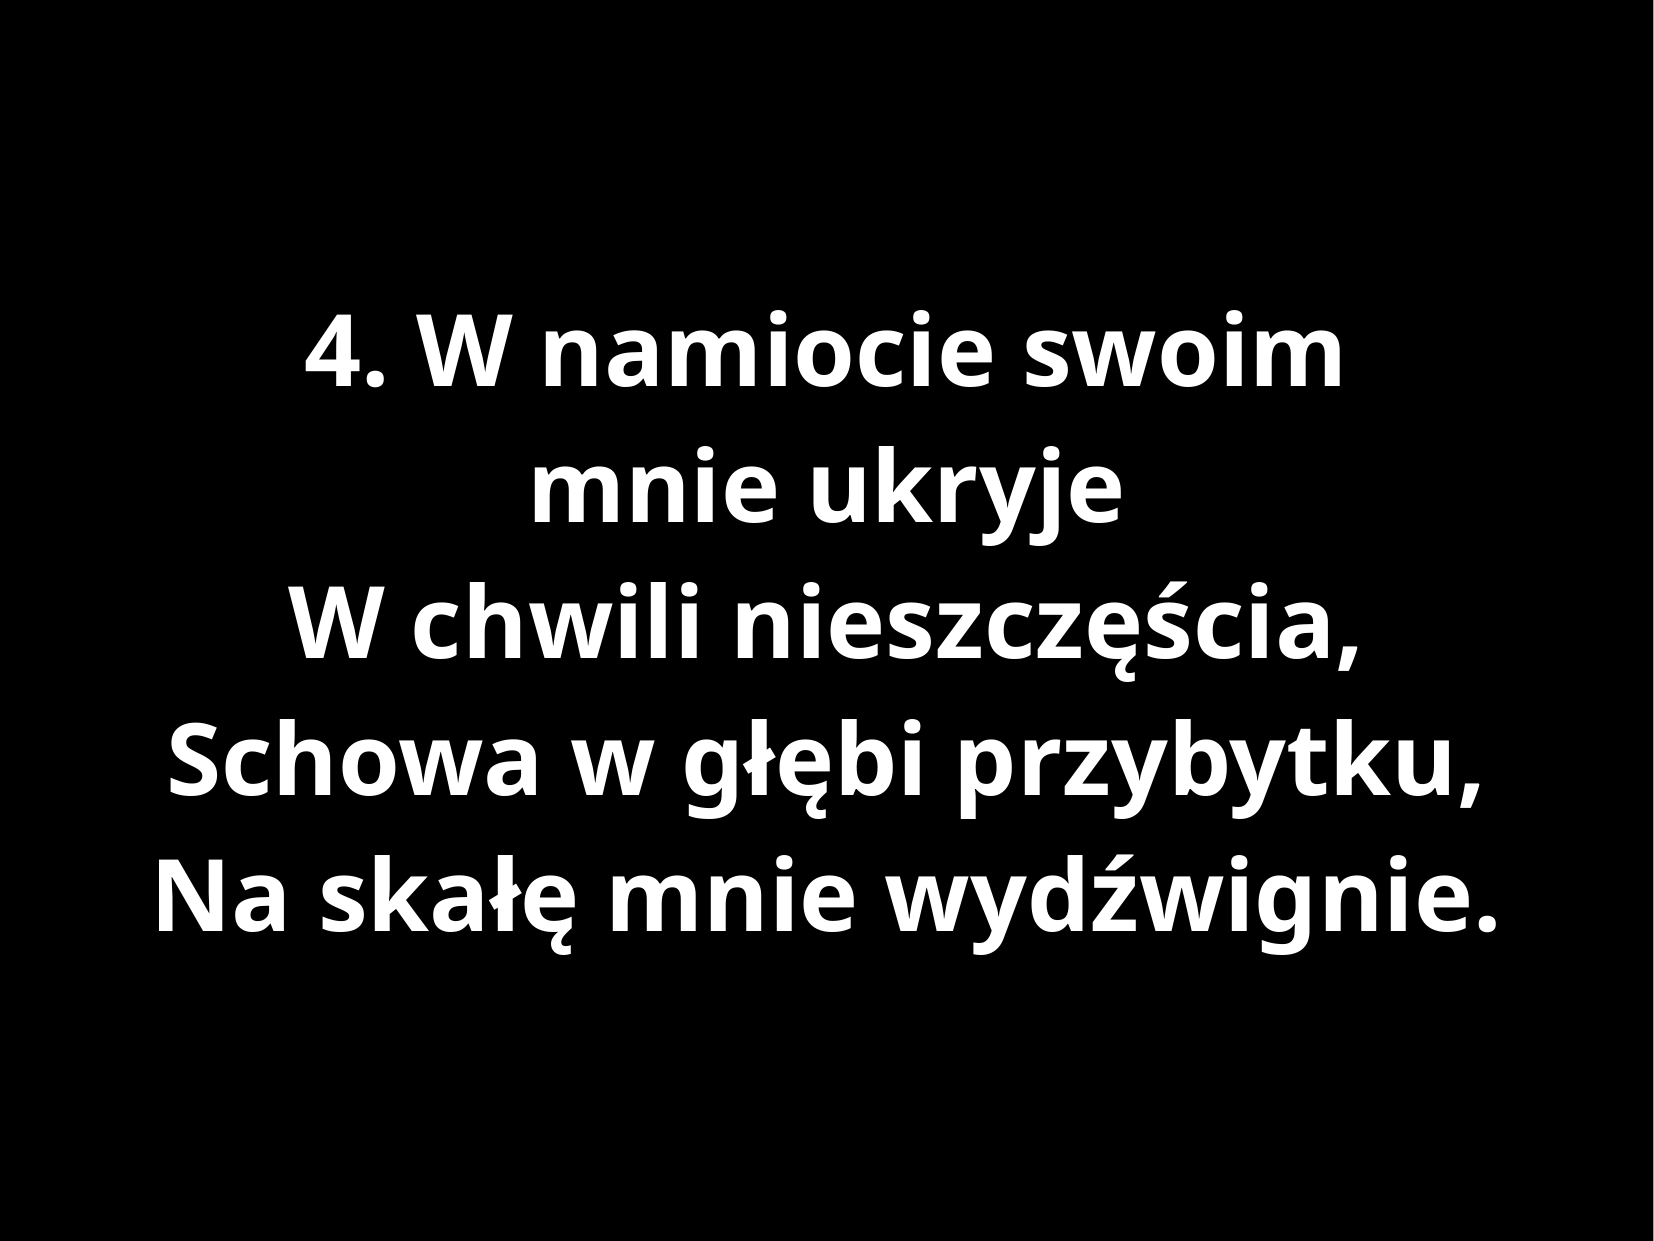

# 4. W namiocie swoim mnie ukryje W chwili nieszczęścia, Schowa w głębi przybytku, Na skałę mnie wydźwignie.